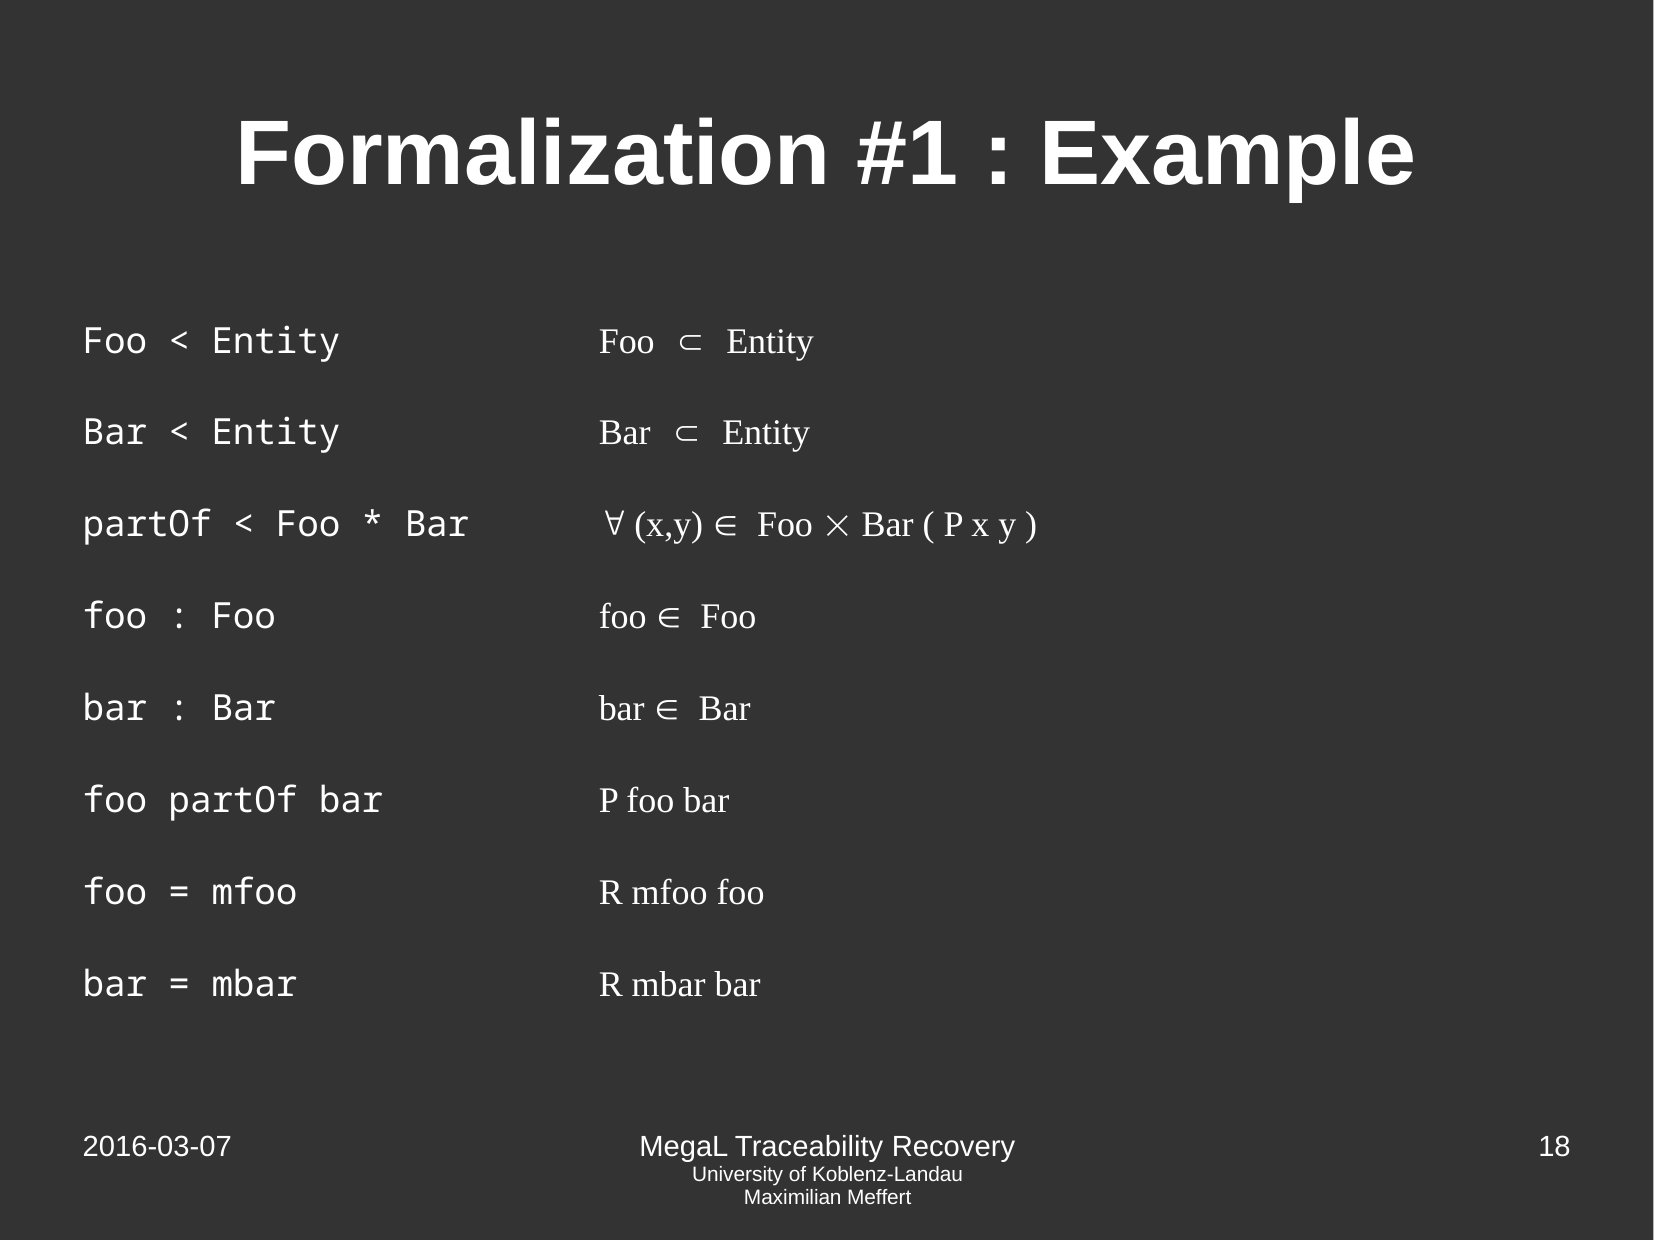

# Formalization #1 : Example
Foo < Entity Foo Ì Entity
Bar < Entity Bar Ì Entity
partOf < Foo * Bar " (x,y) Î Foo ´ Bar ( P x y )
foo : Foo foo Î Foo
bar : Bar bar Î Bar
foo partOf bar P foo bar
foo = mfoo R mfoo foo
bar = mbar R mbar bar
2016-03-07
MegaL Traceability Recovery
18